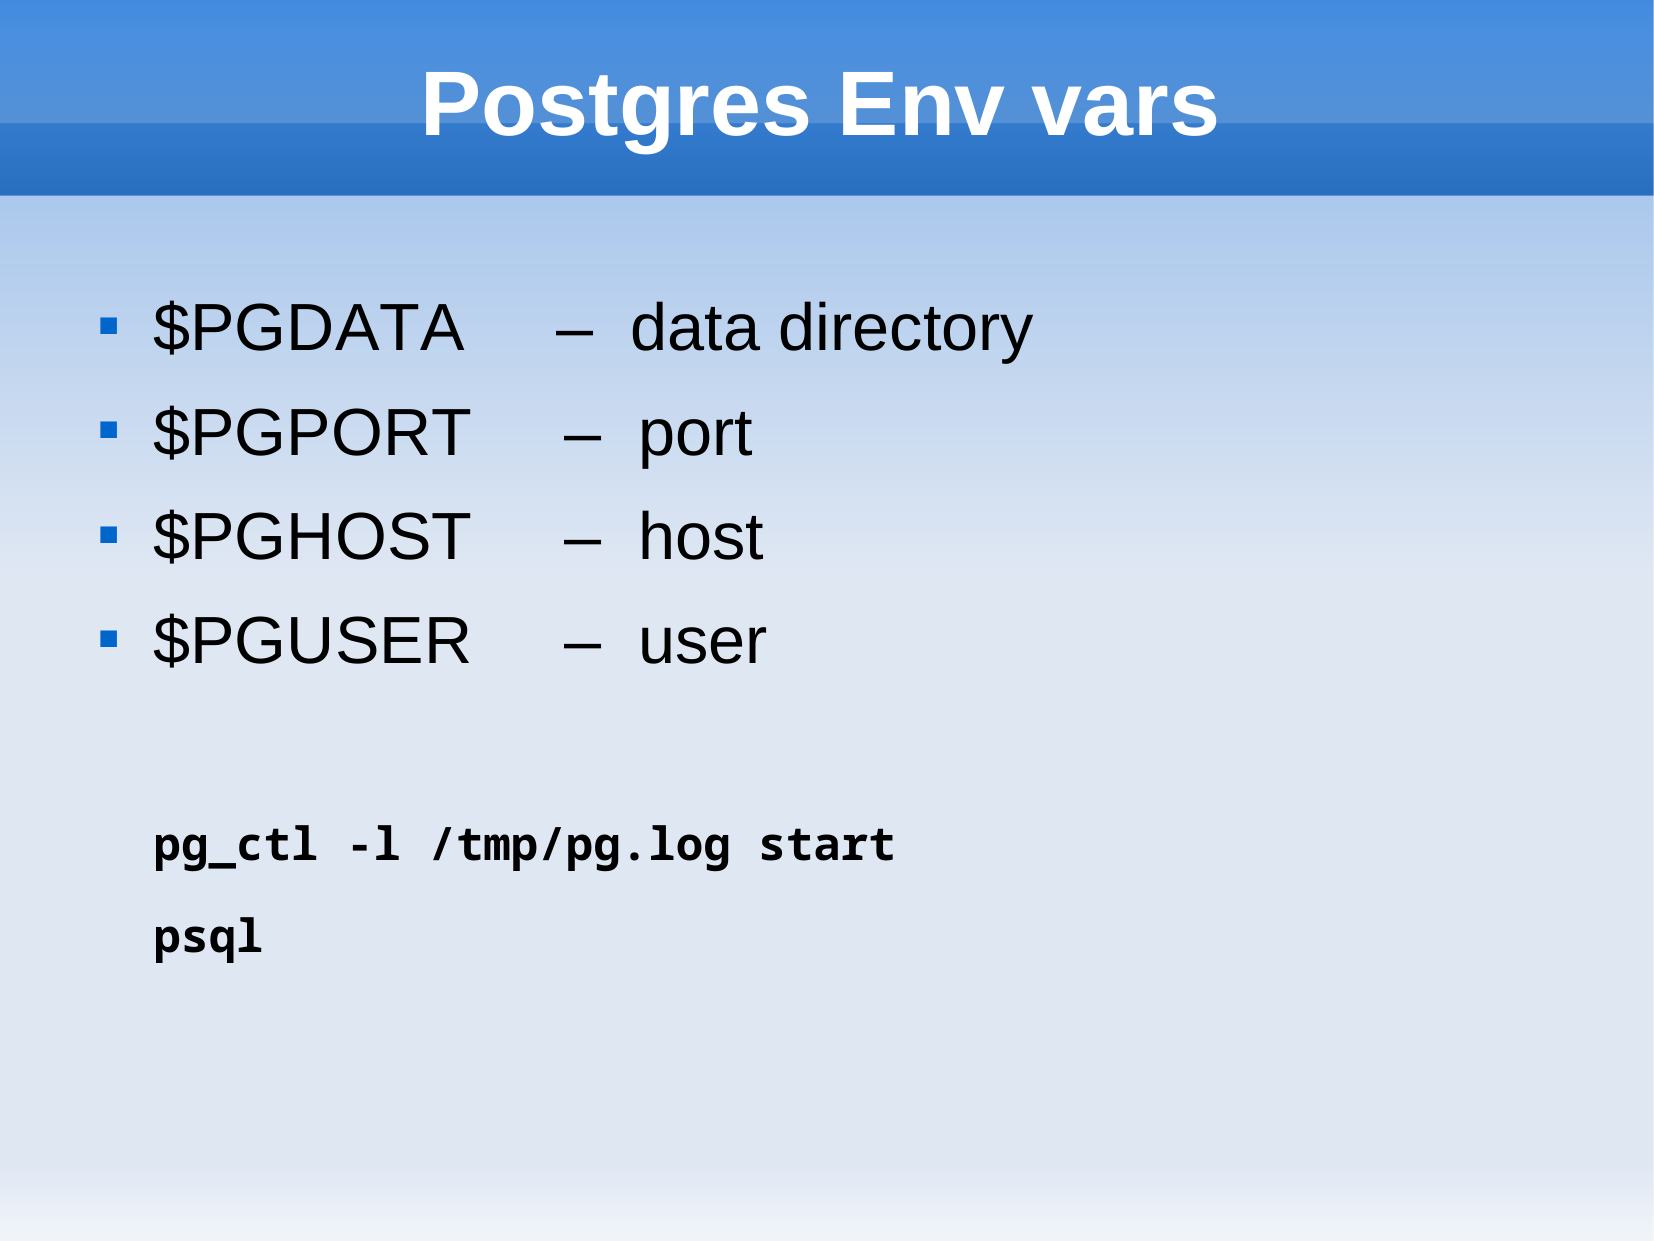

# Postgres Env vars
$PGDATA – data directory
$PGPORT – port
$PGHOST – host
$PGUSER – user
pg_ctl -l /tmp/pg.log start
psql